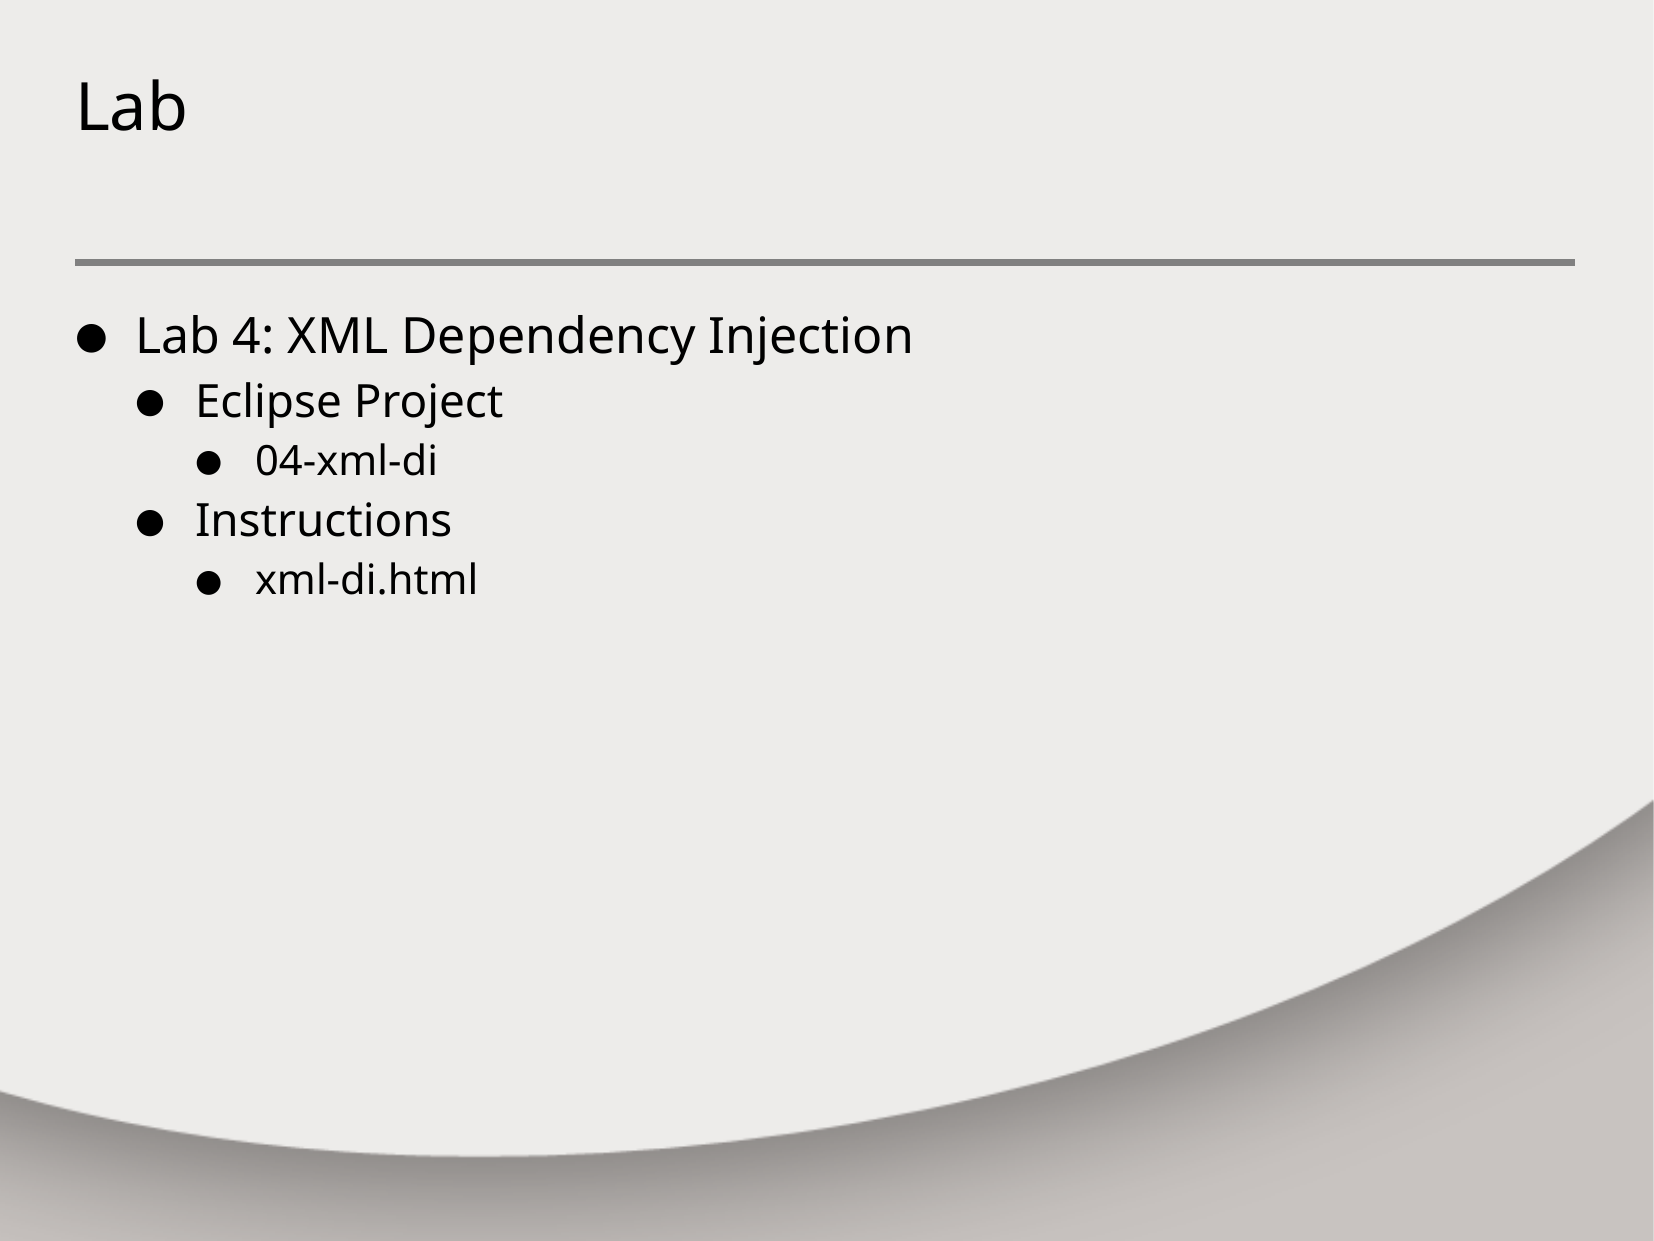

# Lab
Lab 4: XML Dependency Injection
Eclipse Project
04-xml-di
Instructions
xml-di.html